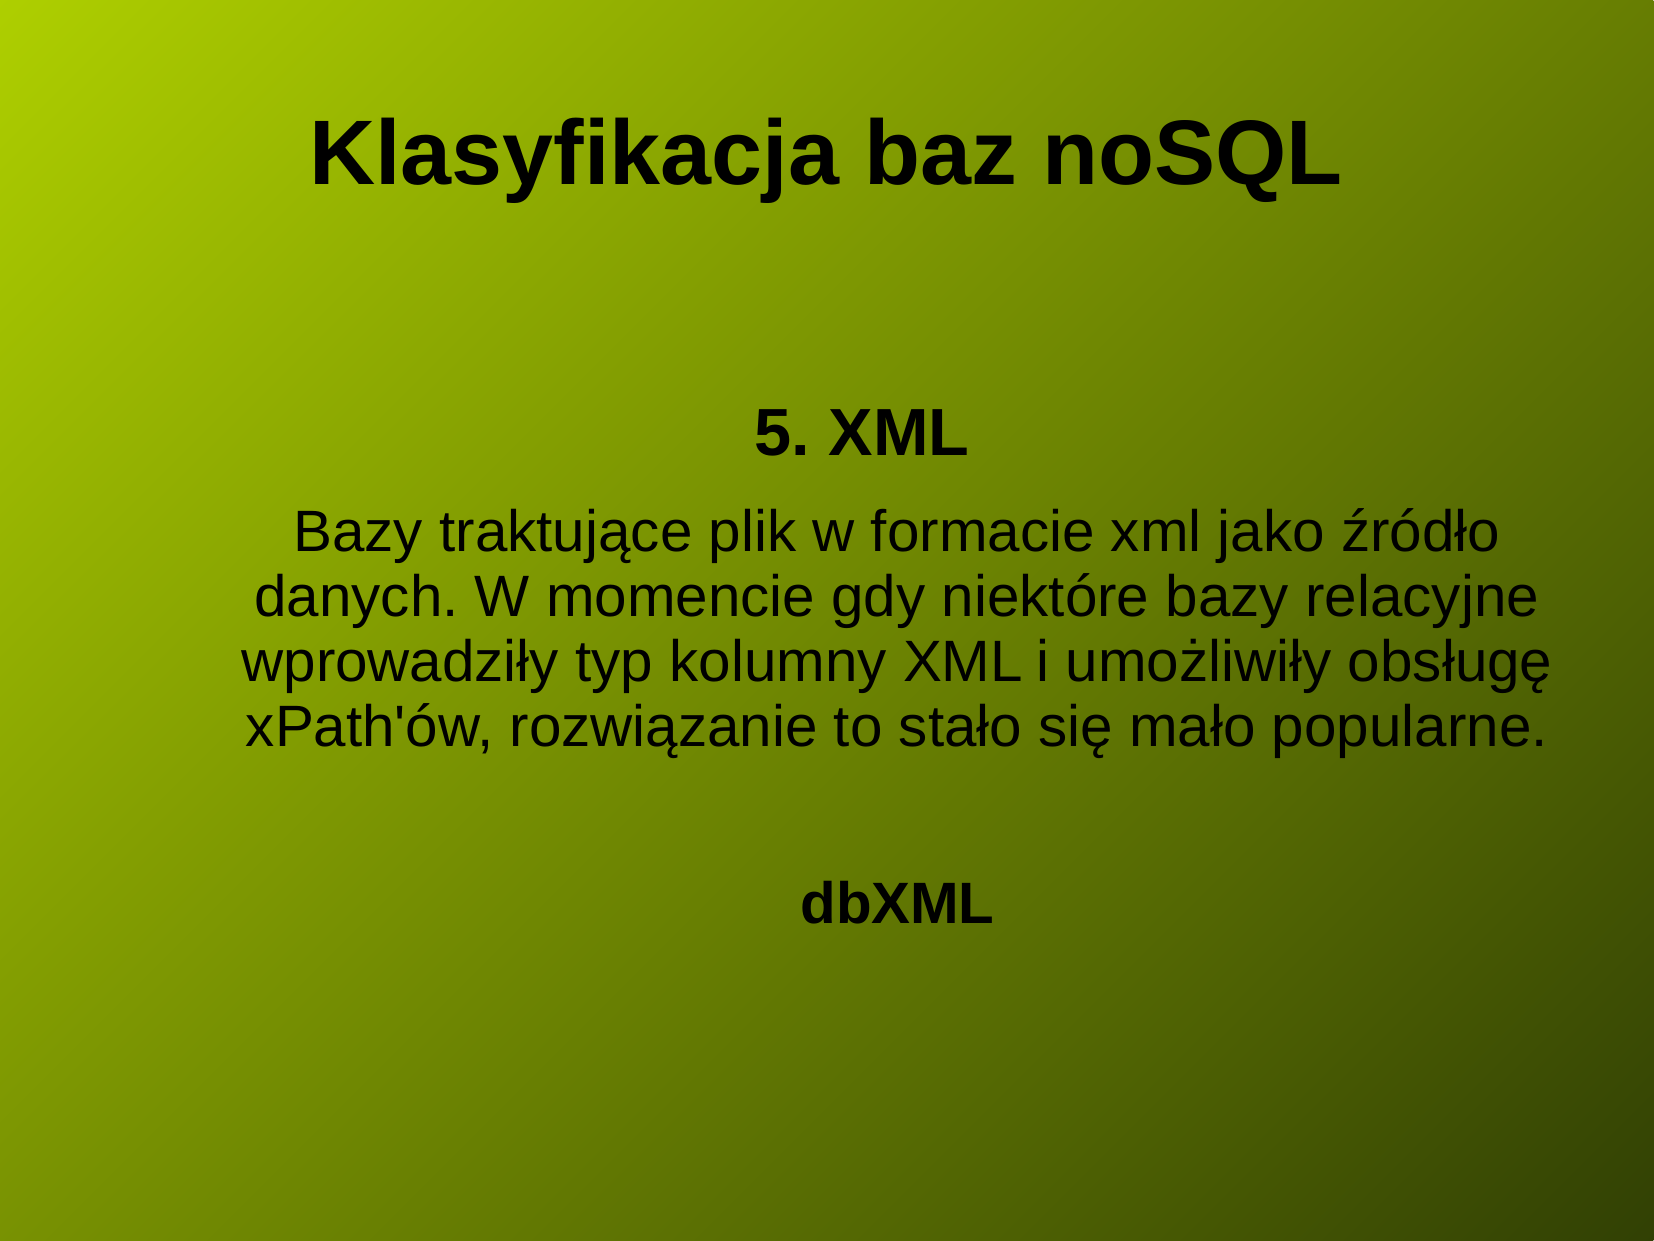

# Klasyfikacja baz noSQL
5. XML
Bazy traktujące plik w formacie xml jako źródło danych. W momencie gdy niektóre bazy relacyjne wprowadziły typ kolumny XML i umożliwiły obsługę xPath'ów, rozwiązanie to stało się mało popularne.
dbXML